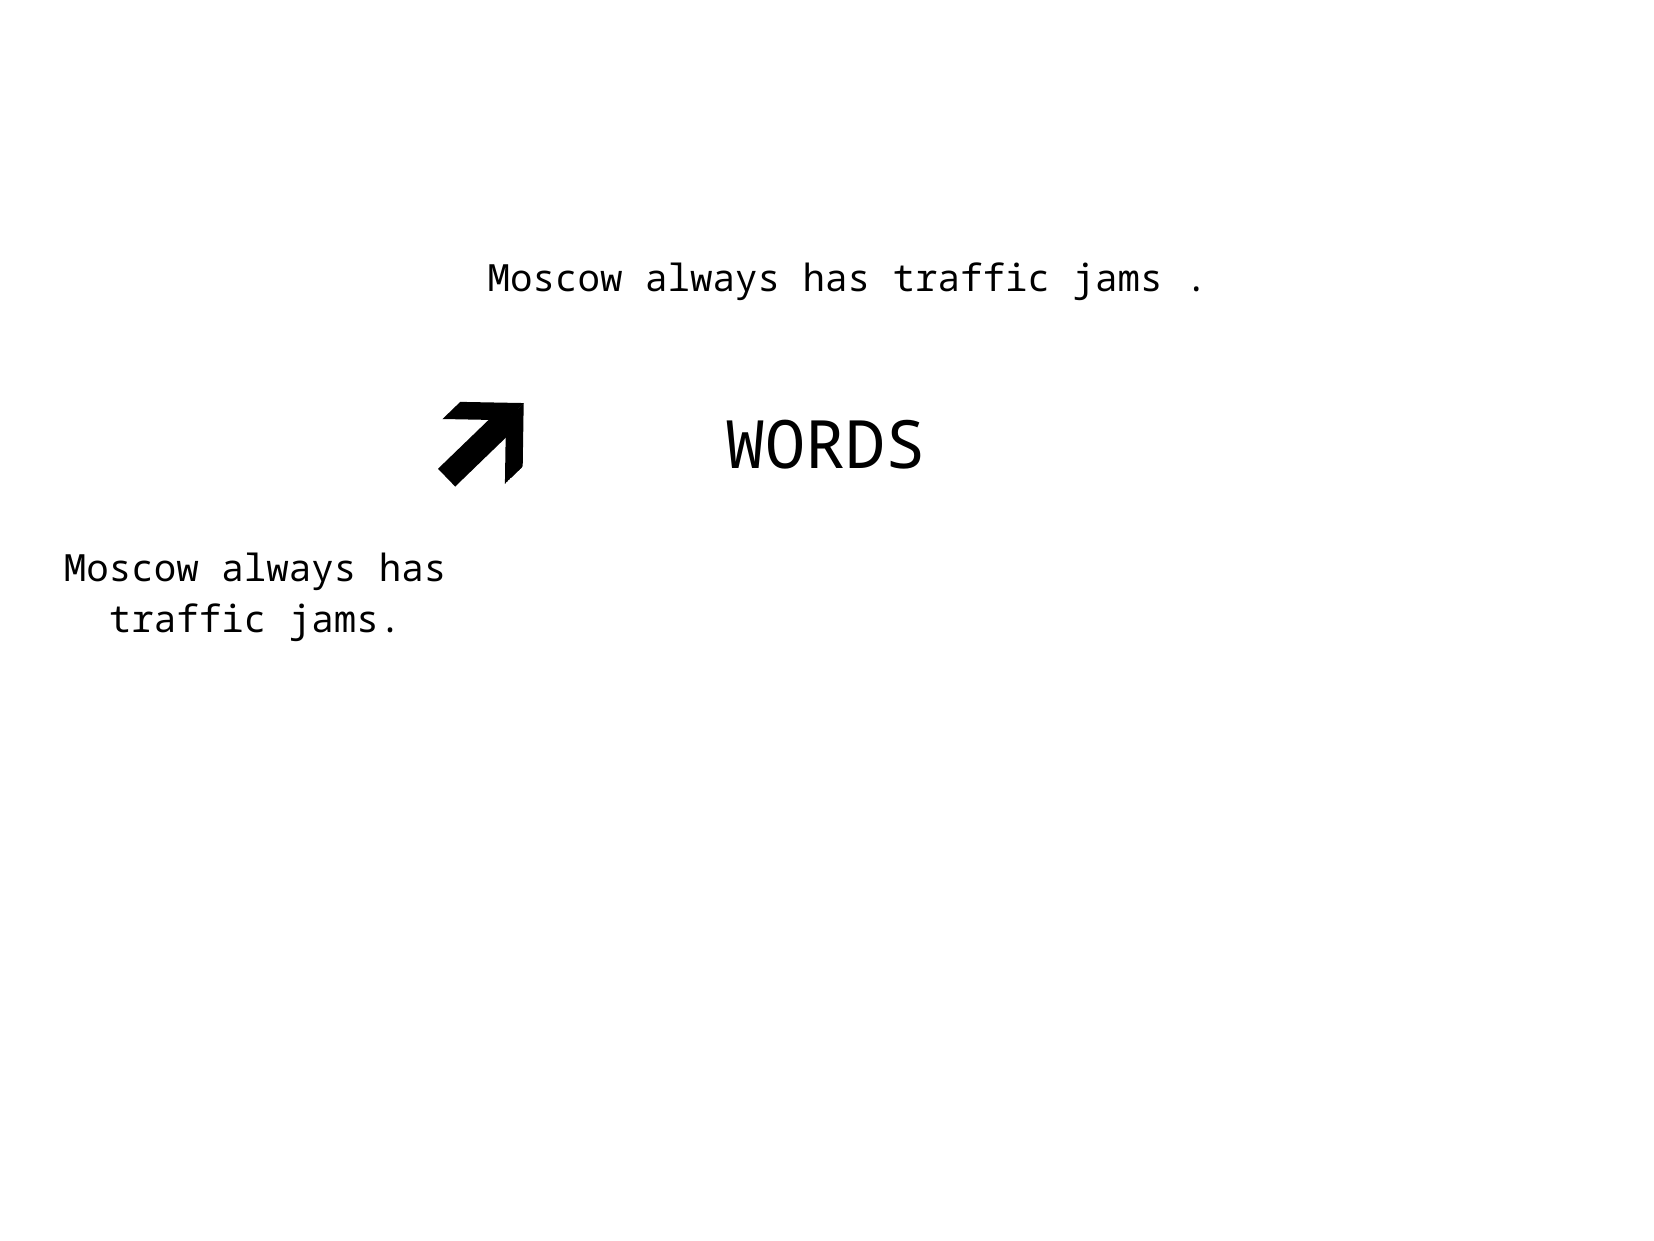

Moscow always has traffic jams .
WORDS
# Moscow always has traffic jams.